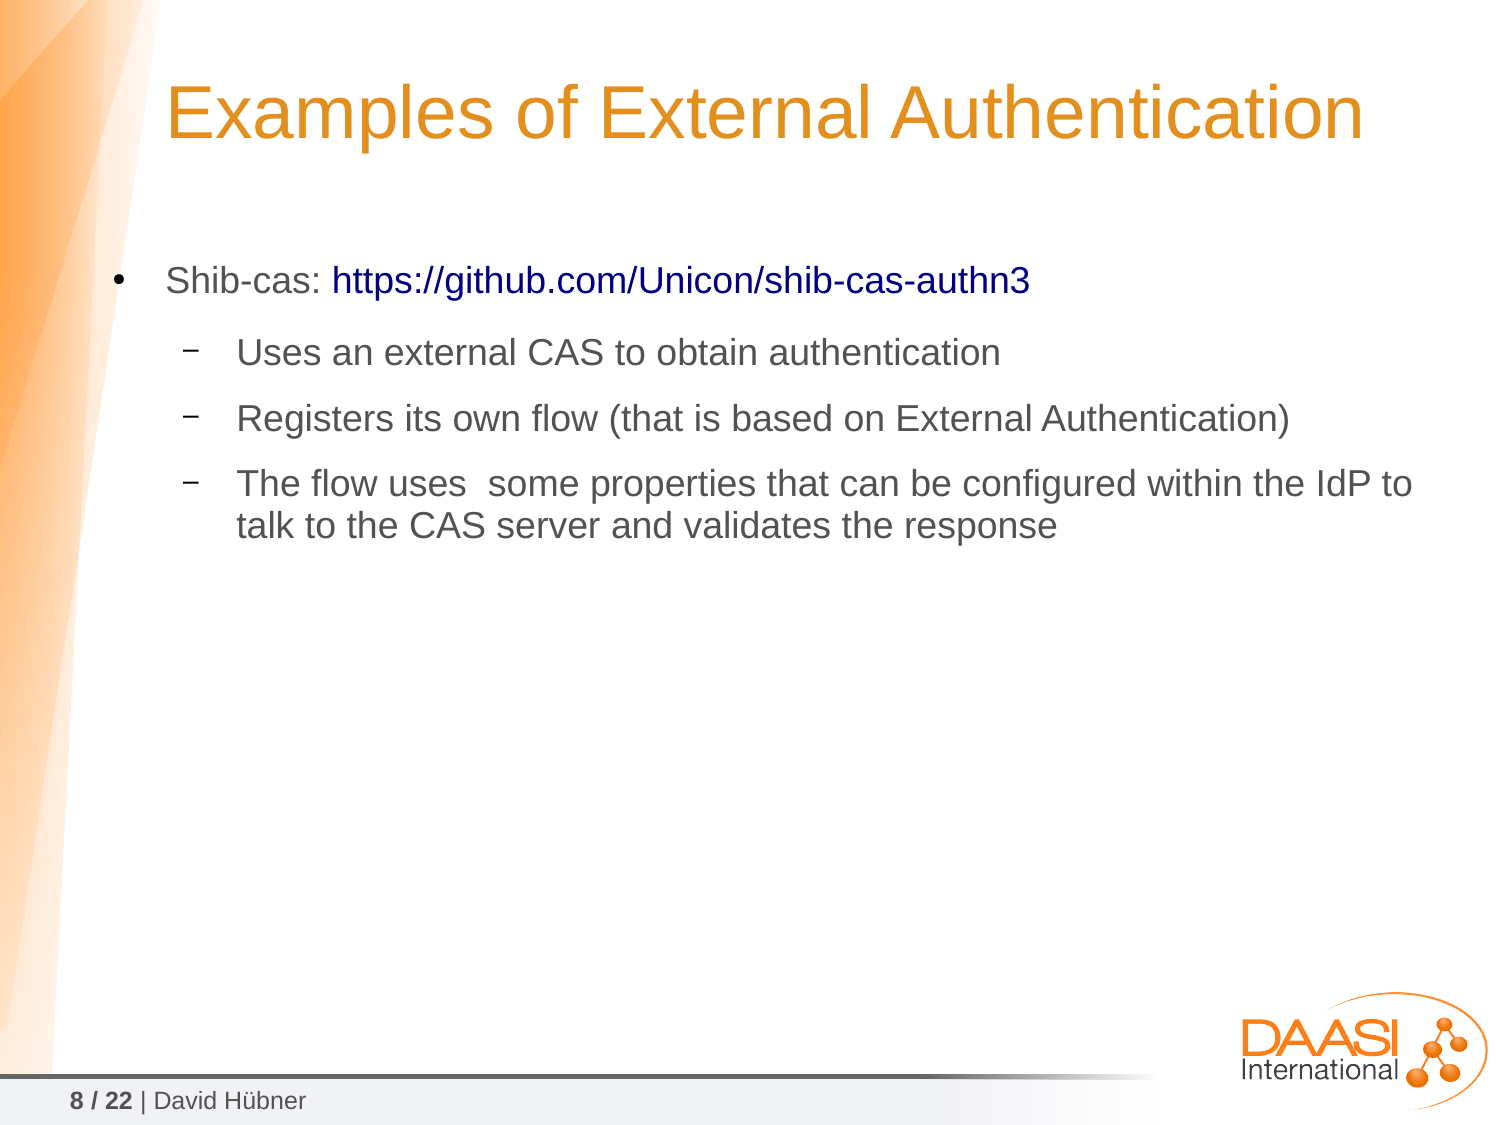

# Examples of External Authentication
Shib-cas: https://github.com/Unicon/shib-cas-authn3
Uses an external CAS to obtain authentication
Registers its own flow (that is based on External Authentication)
The flow uses some properties that can be configured within the IdP to talk to the CAS server and validates the response